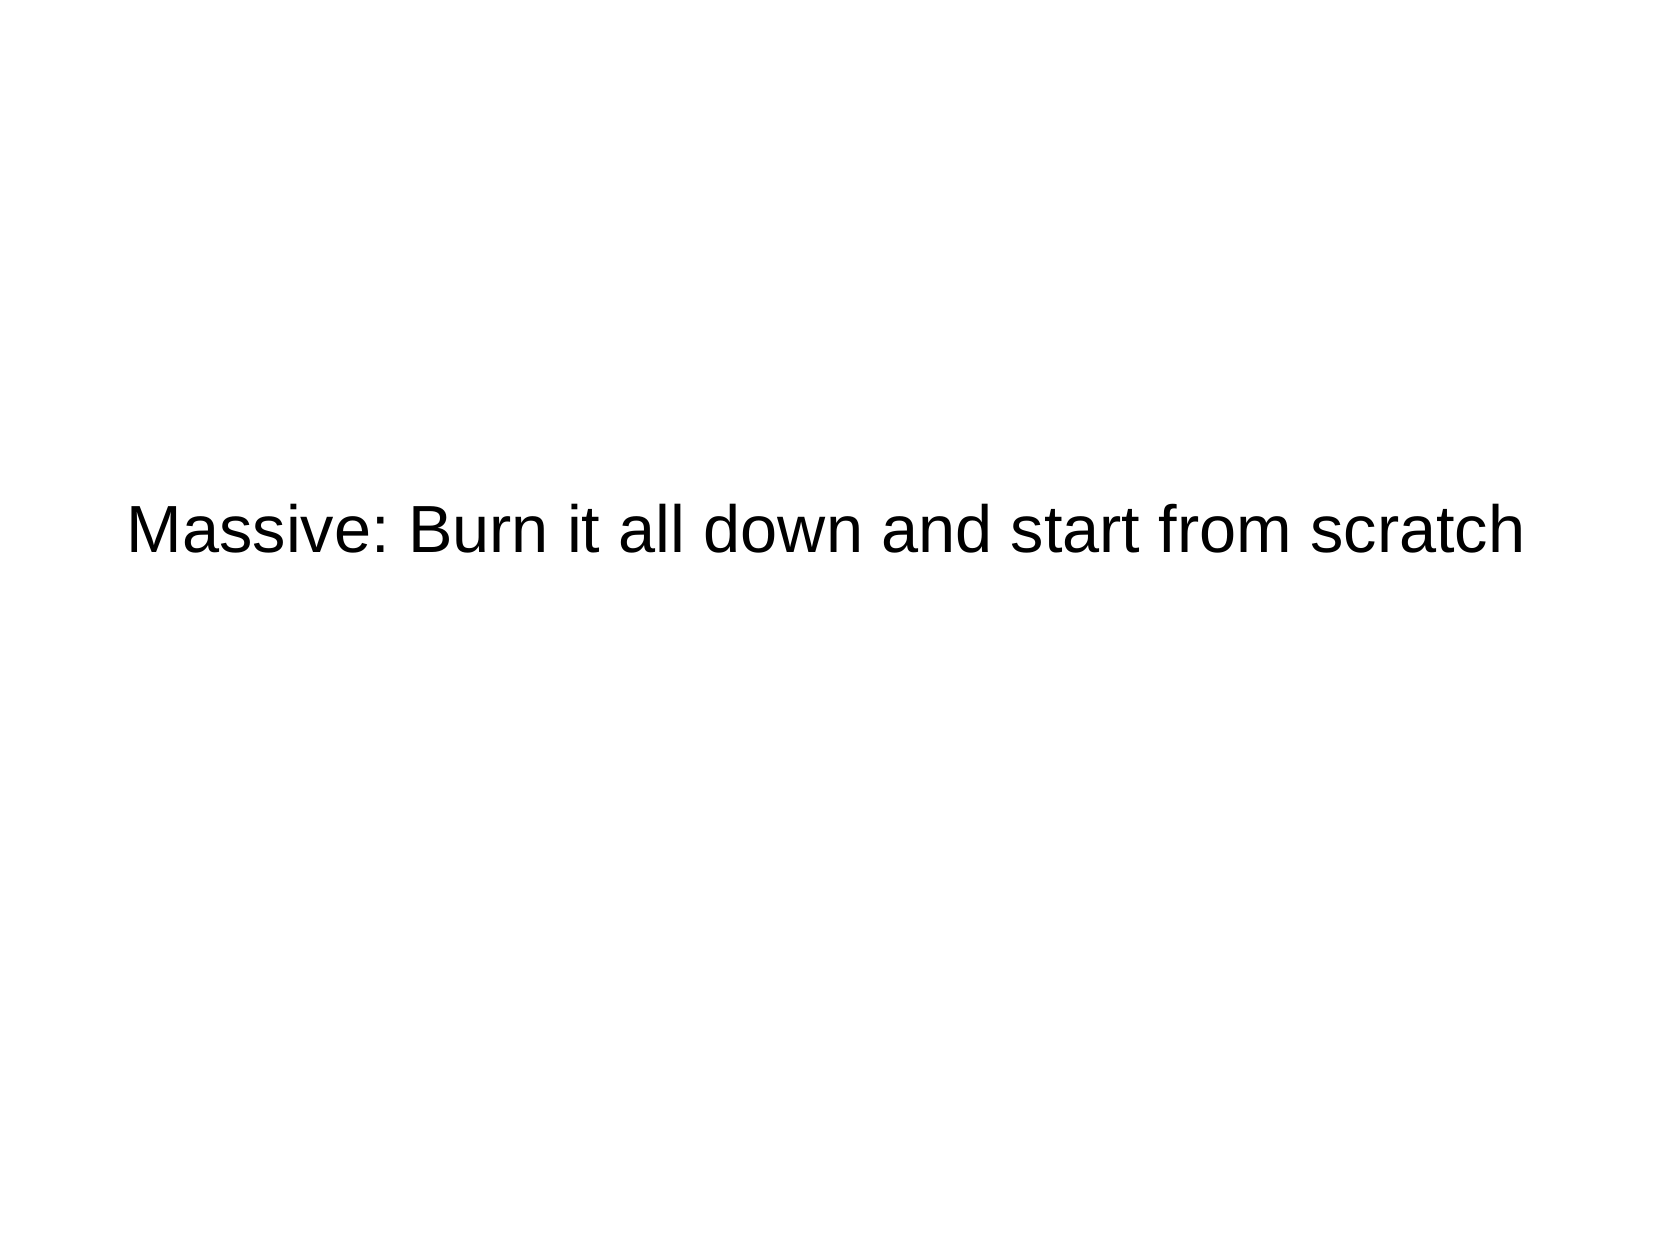

# Massive: Burn it all down and start from scratch